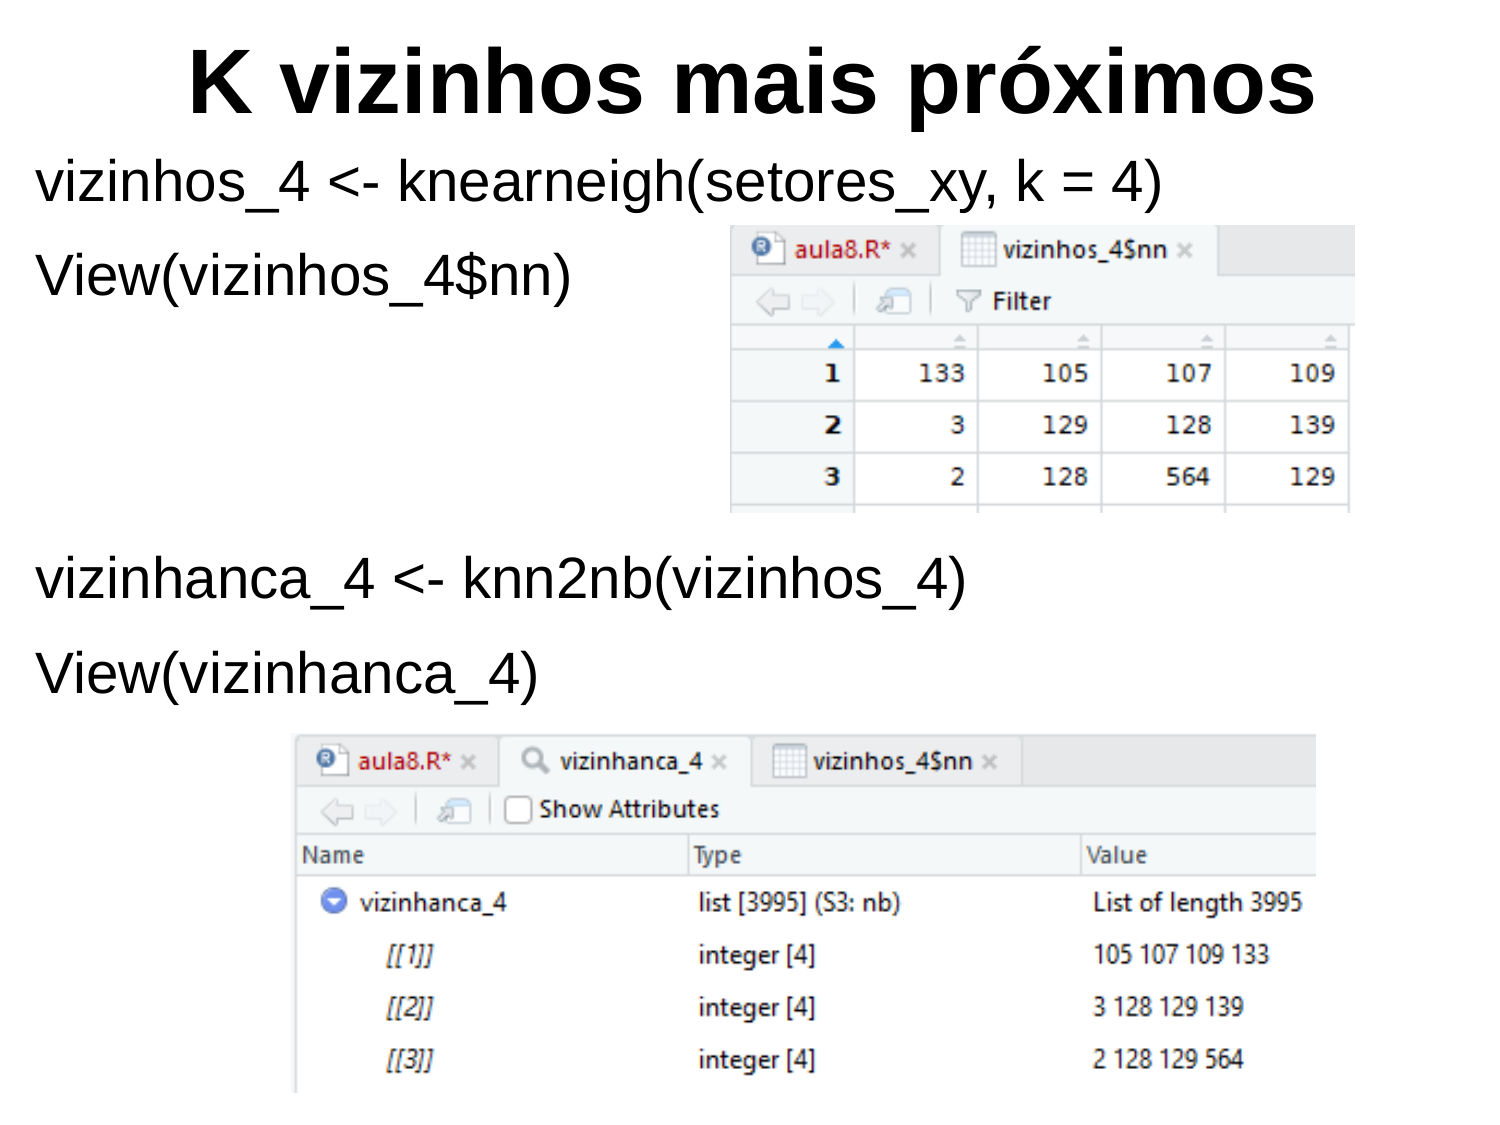

# K vizinhos mais próximos
vizinhos_4 <- knearneigh(setores_xy, k = 4)
View(vizinhos_4$nn)
vizinhanca_4 <- knn2nb(vizinhos_4)
View(vizinhanca_4)